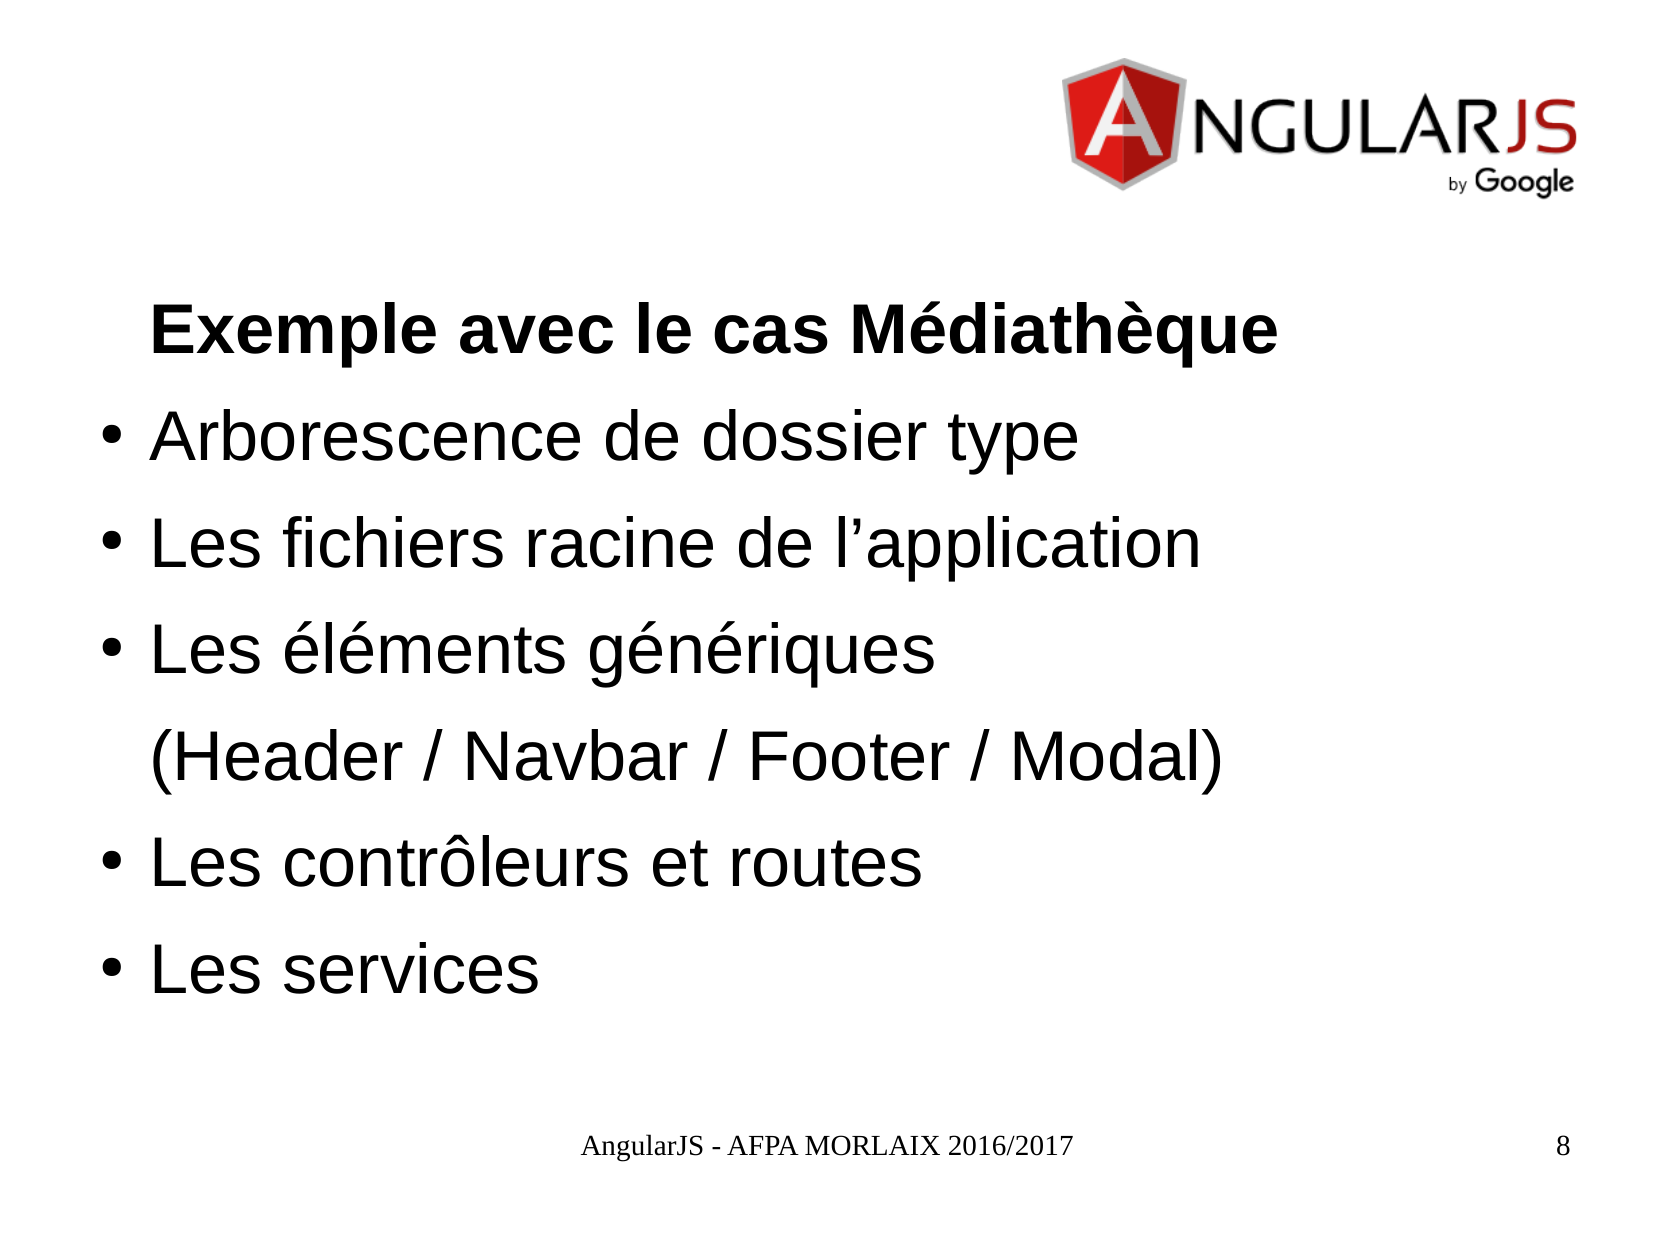

# Exemple avec le cas Médiathèque
Arborescence de dossier type
Les fichiers racine de l’application
Les éléments génériques
(Header / Navbar / Footer / Modal)
Les contrôleurs et routes
Les services
AngularJS - AFPA MORLAIX 2016/2017
8